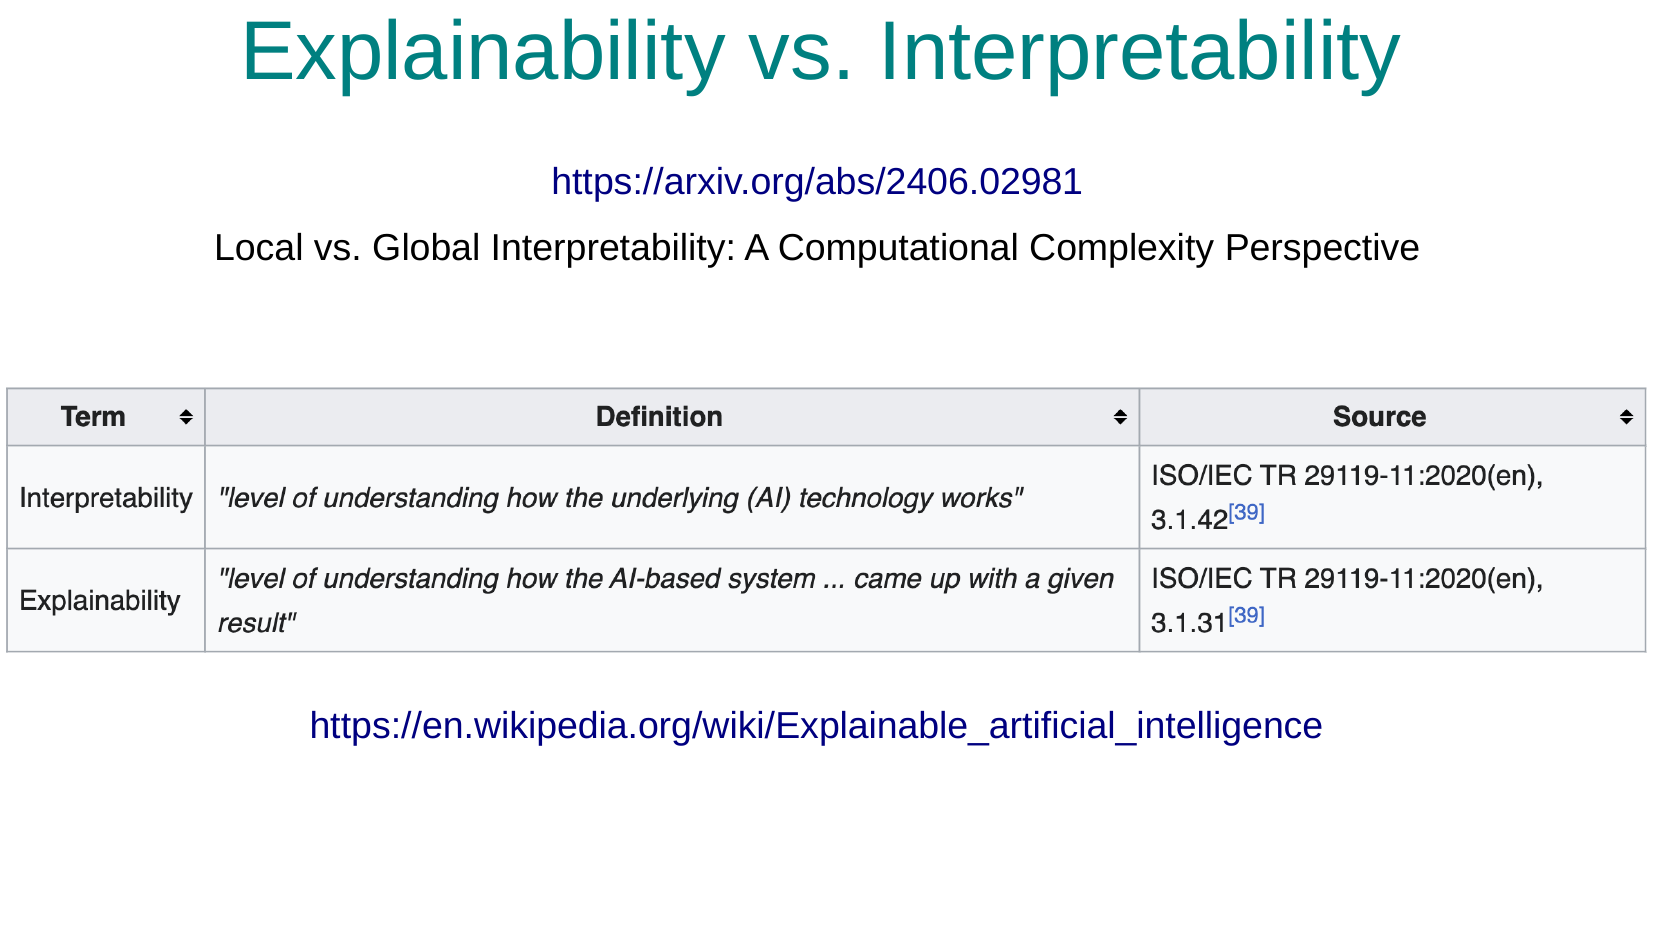

Explainability vs. Interpretability
https://arxiv.org/abs/2406.02981
Local vs. Global Interpretability: A Computational Complexity Perspective
https://en.wikipedia.org/wiki/Explainable_artificial_intelligence
Copyright © 2020 Anton Kolonin, Aigents®
22